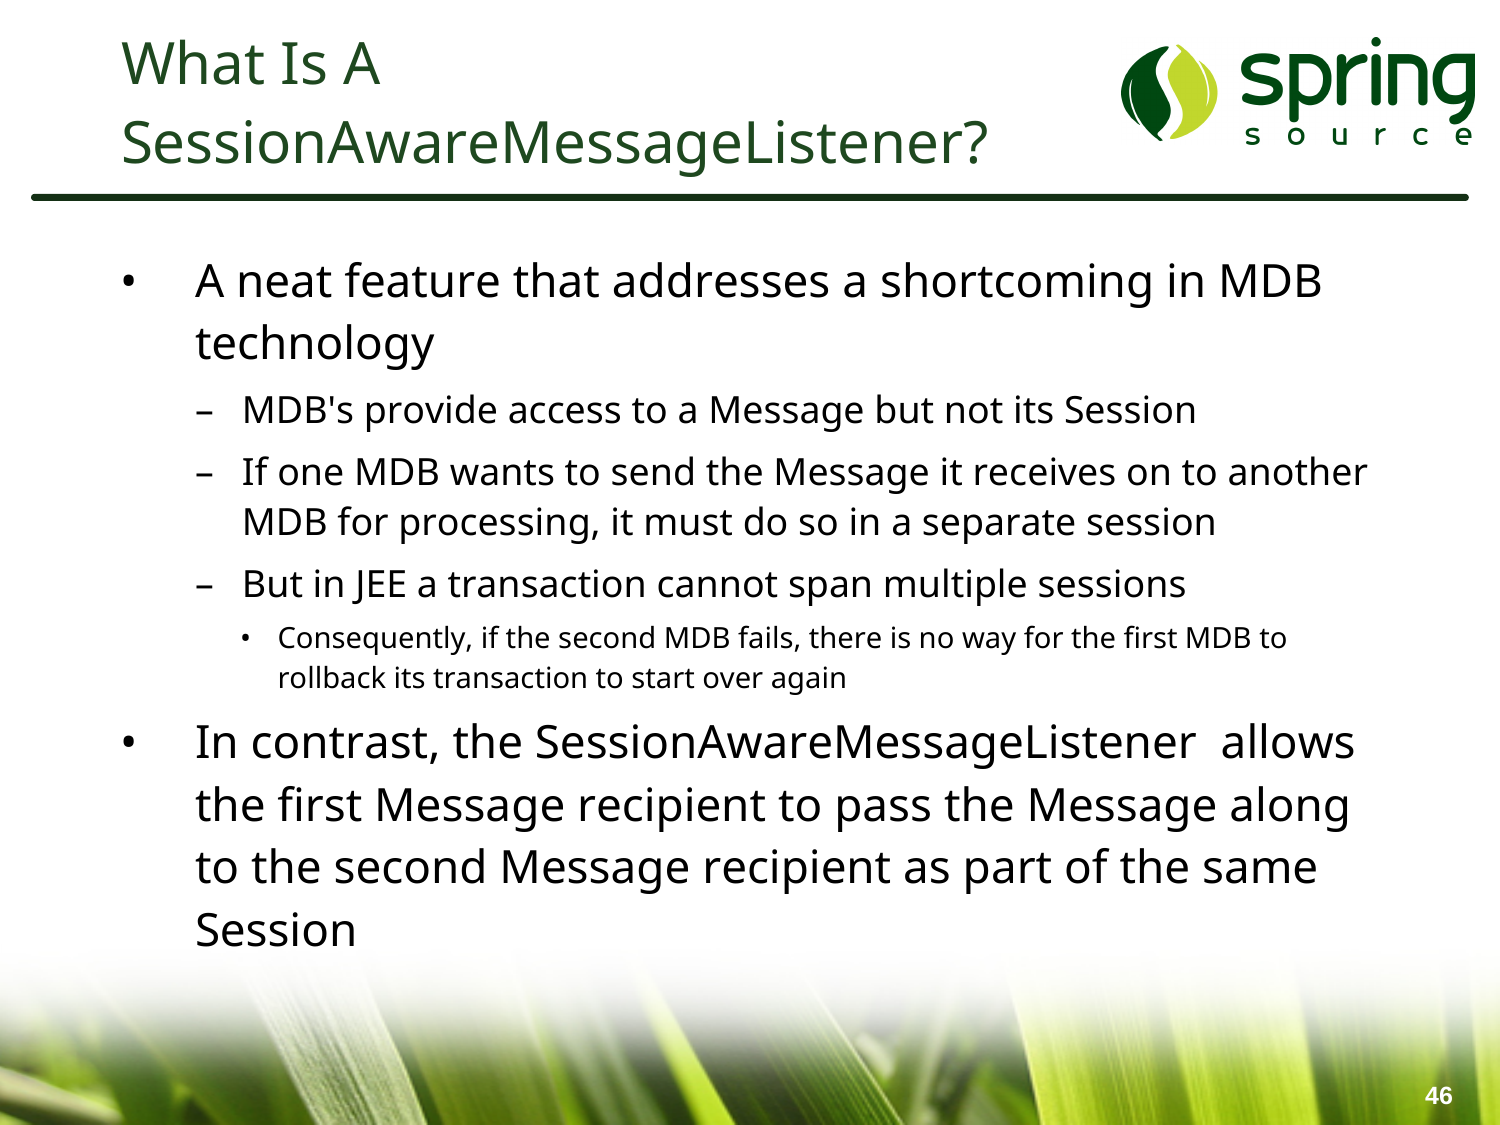

# What Is A SessionAwareMessageListener?
A neat feature that addresses a shortcoming in MDB technology
MDB's provide access to a Message but not its Session
If one MDB wants to send the Message it receives on to another MDB for processing, it must do so in a separate session
But in JEE a transaction cannot span multiple sessions
Consequently, if the second MDB fails, there is no way for the first MDB to rollback its transaction to start over again
In contrast, the SessionAwareMessageListener allows the first Message recipient to pass the Message along to the second Message recipient as part of the same Session